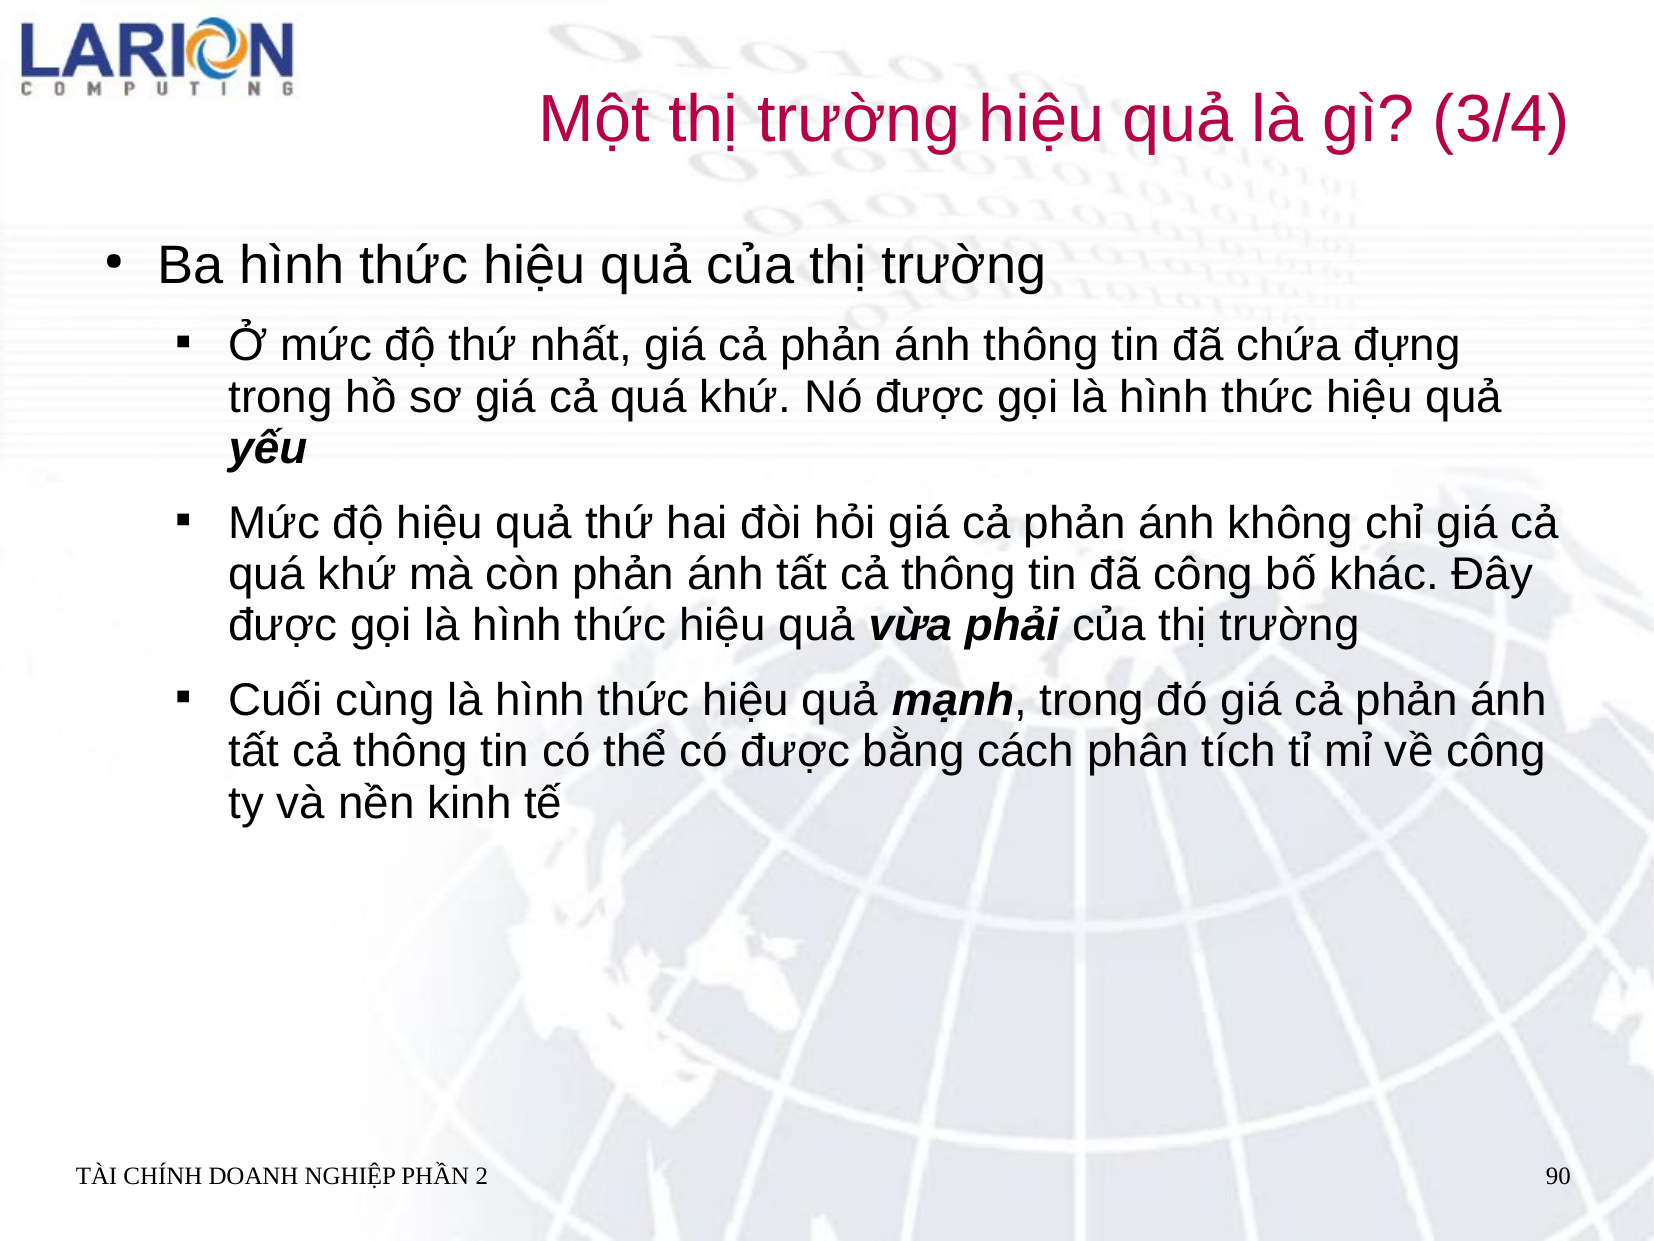

# Một thị trường hiệu quả là gì? (3/4)
Ba hình thức hiệu quả của thị trường
Ở mức độ thứ nhất, giá cả phản ánh thông tin đã chứa đựng trong hồ sơ giá cả quá khứ. Nó được gọi là hình thức hiệu quả yếu
Mức độ hiệu quả thứ hai đòi hỏi giá cả phản ánh không chỉ giá cả quá khứ mà còn phản ánh tất cả thông tin đã công bố khác. Đây được gọi là hình thức hiệu quả vừa phải của thị trường
Cuối cùng là hình thức hiệu quả mạnh, trong đó giá cả phản ánh tất cả thông tin có thể có được bằng cách phân tích tỉ mỉ về công ty và nền kinh tế
TÀI CHÍNH DOANH NGHIỆP PHẦN 2
90